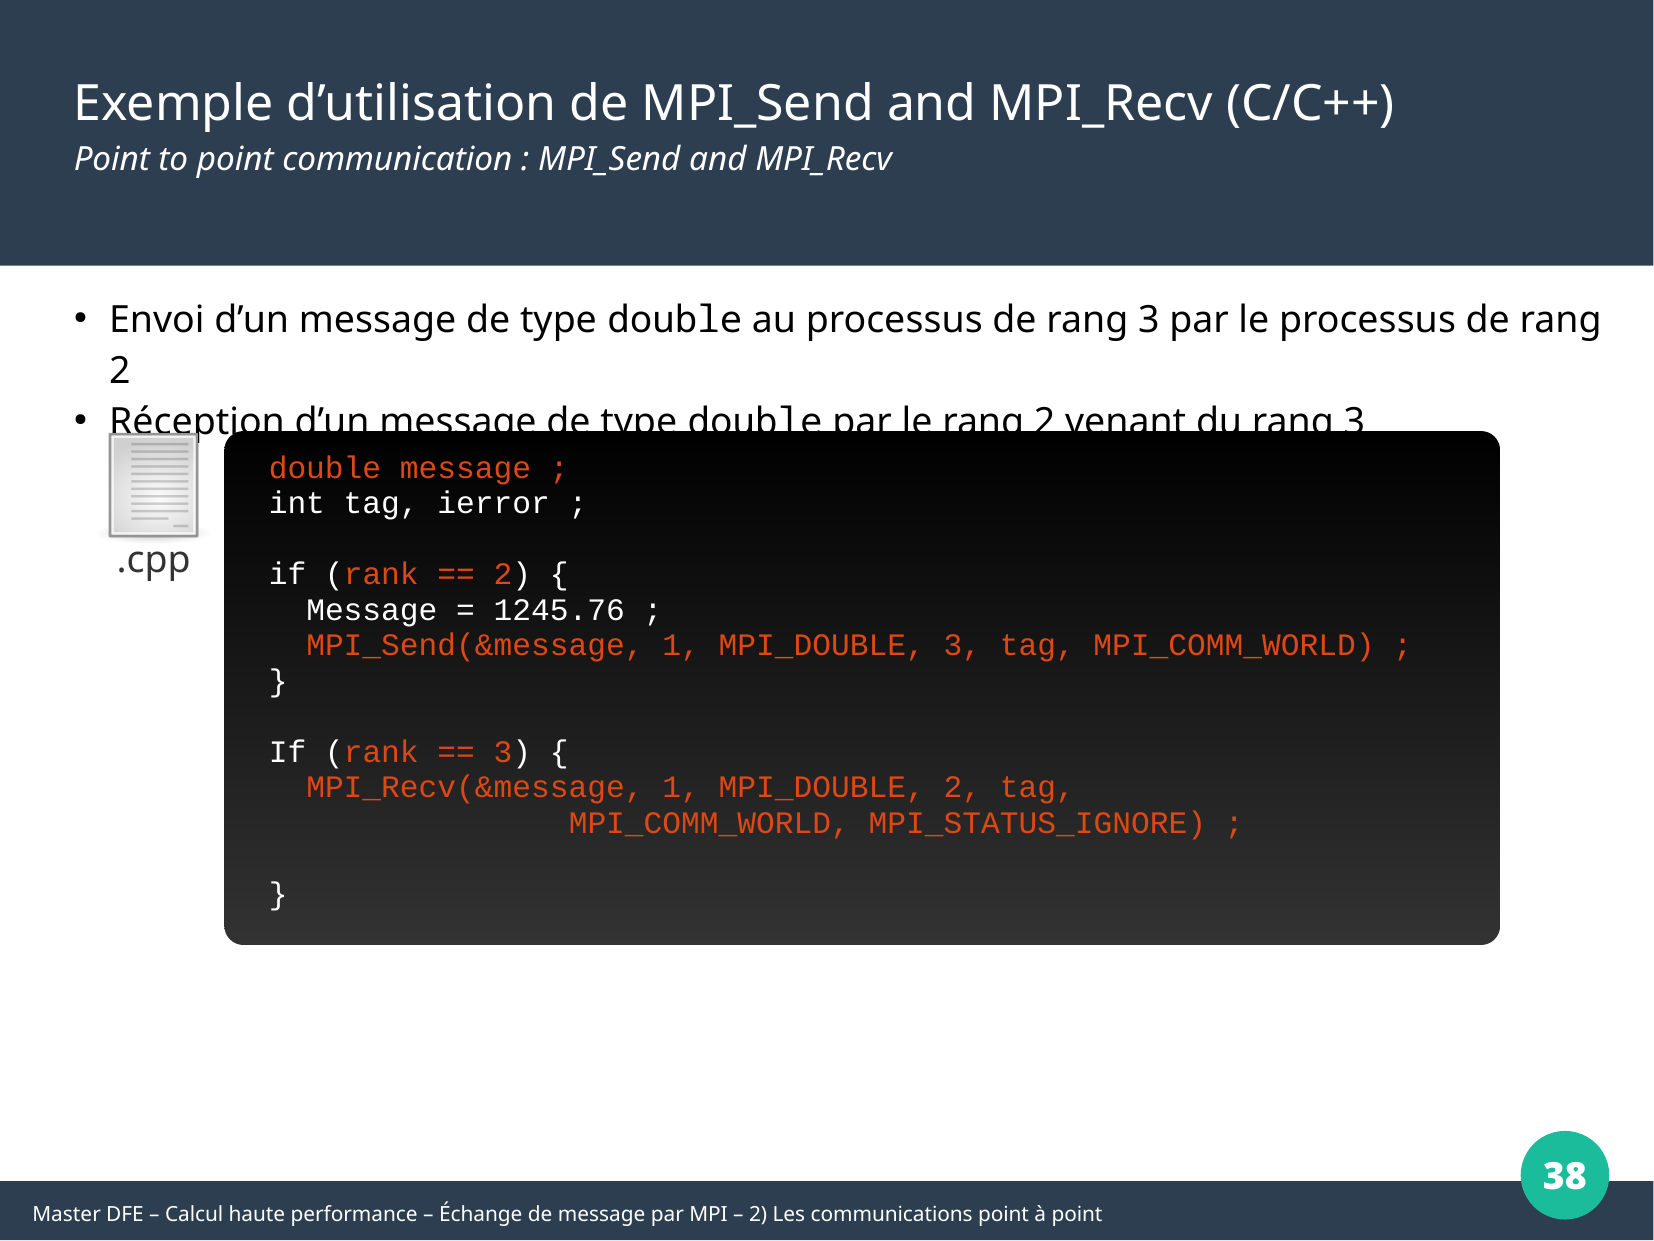

Exemple d’utilisation de MPI_Send and MPI_Recv (C/C++)
Point to point communication : MPI_Send and MPI_Recv
Envoi d’un message de type double au processus de rang 3 par le processus de rang 2
Réception d’un message de type double par le rang 2 venant du rang 3
double message ;
int tag, ierror ;
if (rank == 2) {
 Message = 1245.76 ;
 MPI_Send(&message, 1, MPI_DOUBLE, 3, tag, MPI_COMM_WORLD) ;
}
If (rank == 3) {
 MPI_Recv(&message, 1, MPI_DOUBLE, 2, tag,
 MPI_COMM_WORLD, MPI_STATUS_IGNORE) ;
}
.cpp
38
Master DFE – Calcul haute performance – Échange de message par MPI – 2) Les communications point à point